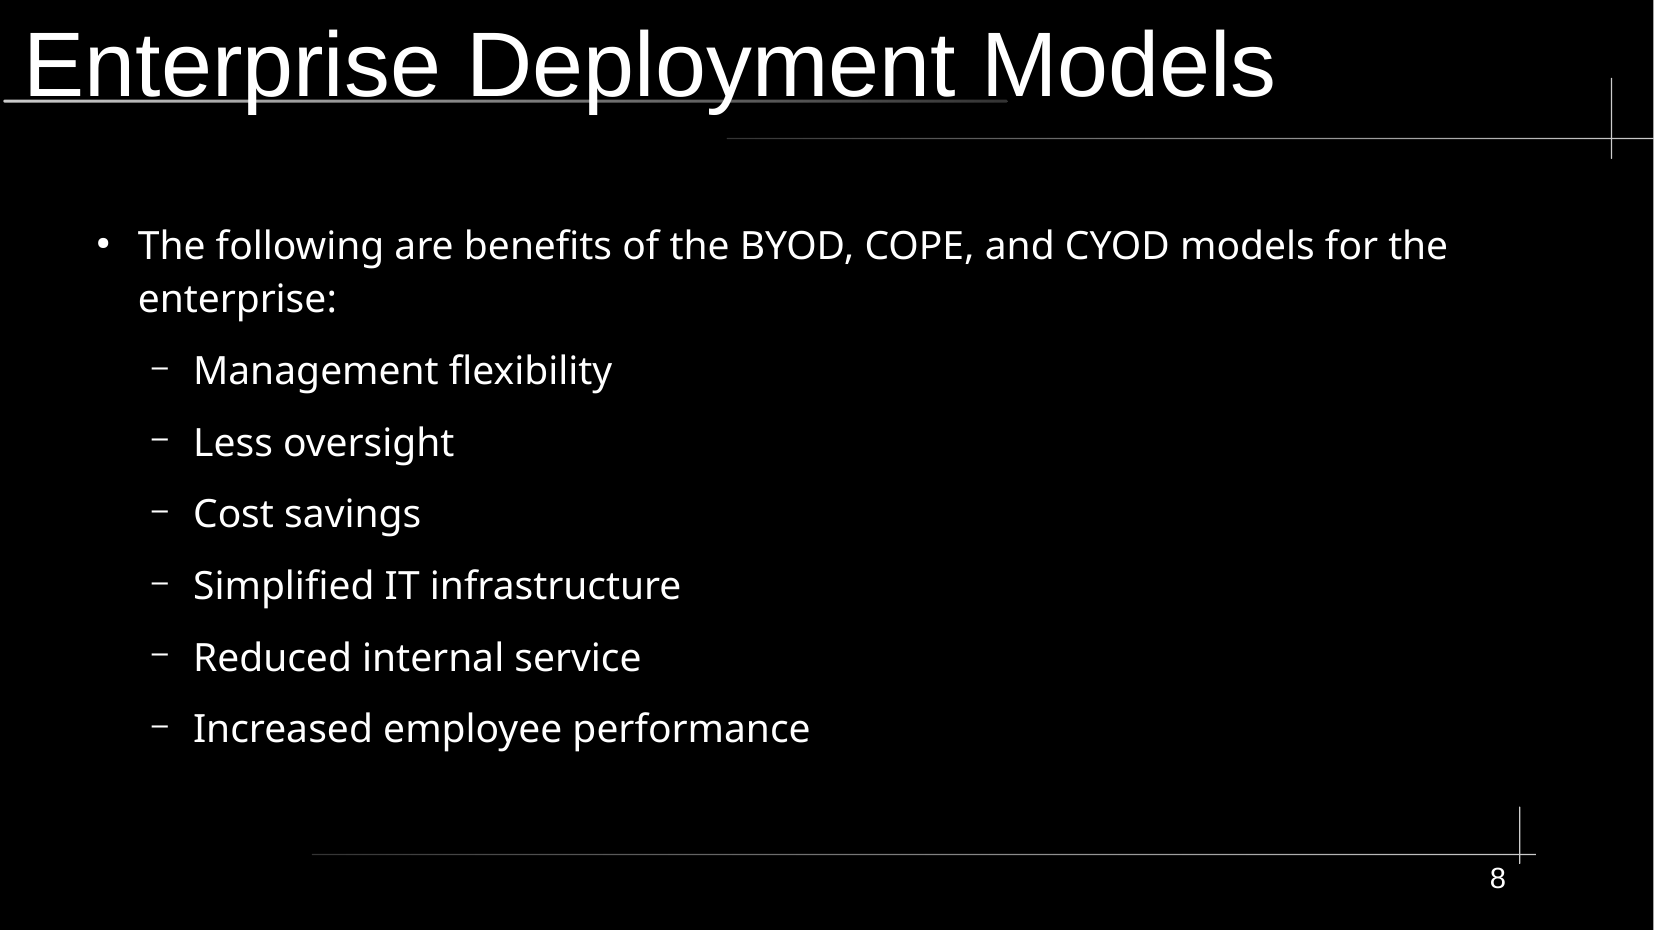

# Enterprise Deployment Models
The following are benefits of the BYOD, COPE, and CYOD models for the enterprise:
Management flexibility
Less oversight
Cost savings
Simplified IT infrastructure
Reduced internal service
Increased employee performance
8